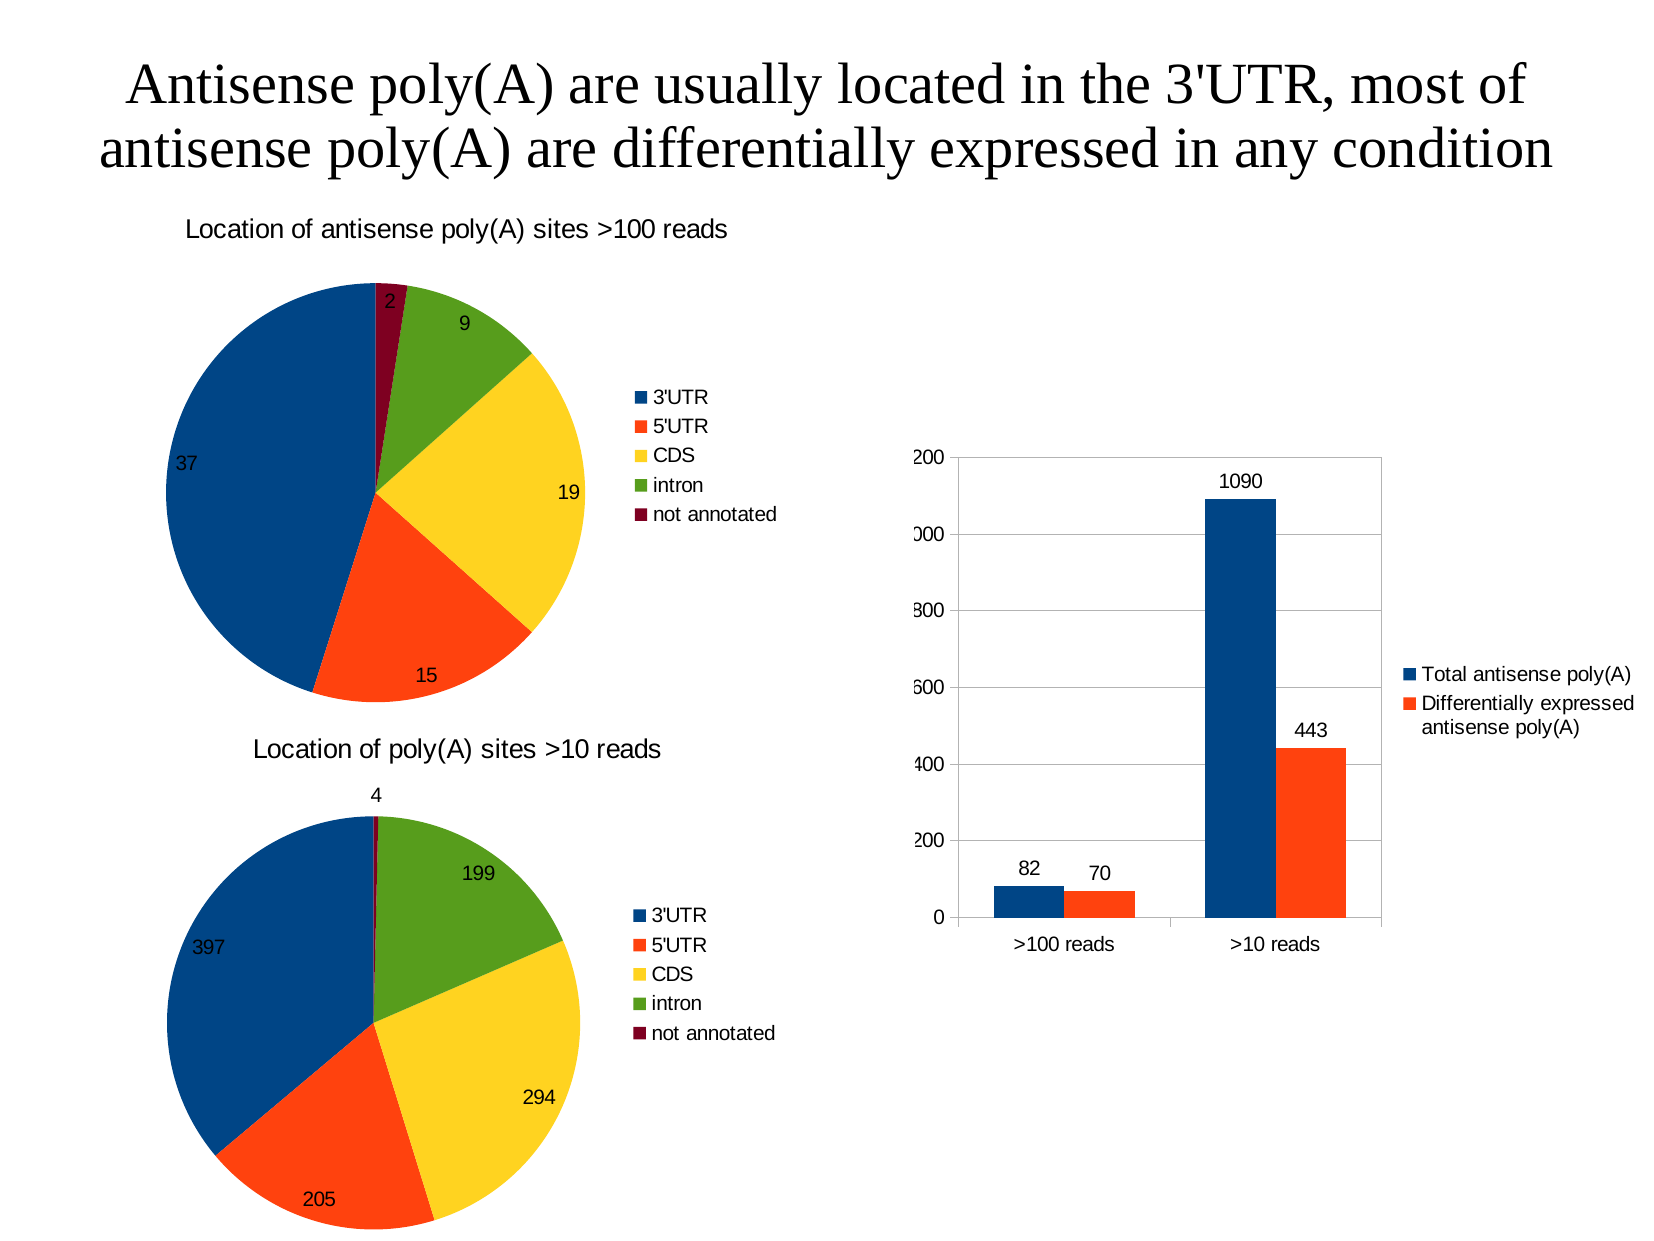

# Antisense poly(A) are usually located in the 3'UTR, most of antisense poly(A) are differentially expressed in any condition
### Chart: Location of antisense poly(A) sites >100 reads
| Category | Column B |
|---|---|
| 3'UTR | 37.0 |
| 5'UTR | 15.0 |
| CDS | 19.0 |
| intron | 9.0 |
| not annotated | 2.0 |
### Chart
| Category | Total antisense poly(A) | Differentially expressed antisense poly(A) |
|---|---|---|
| >100 reads | 82.0 | 70.0 |
| >10 reads | 1090.0 | 443.0 |
### Chart: Location of poly(A) sites >10 reads
| Category | Column E |
|---|---|
| 3'UTR | 397.0 |
| 5'UTR | 205.0 |
| CDS | 294.0 |
| intron | 199.0 |
| not annotated | 4.0 |